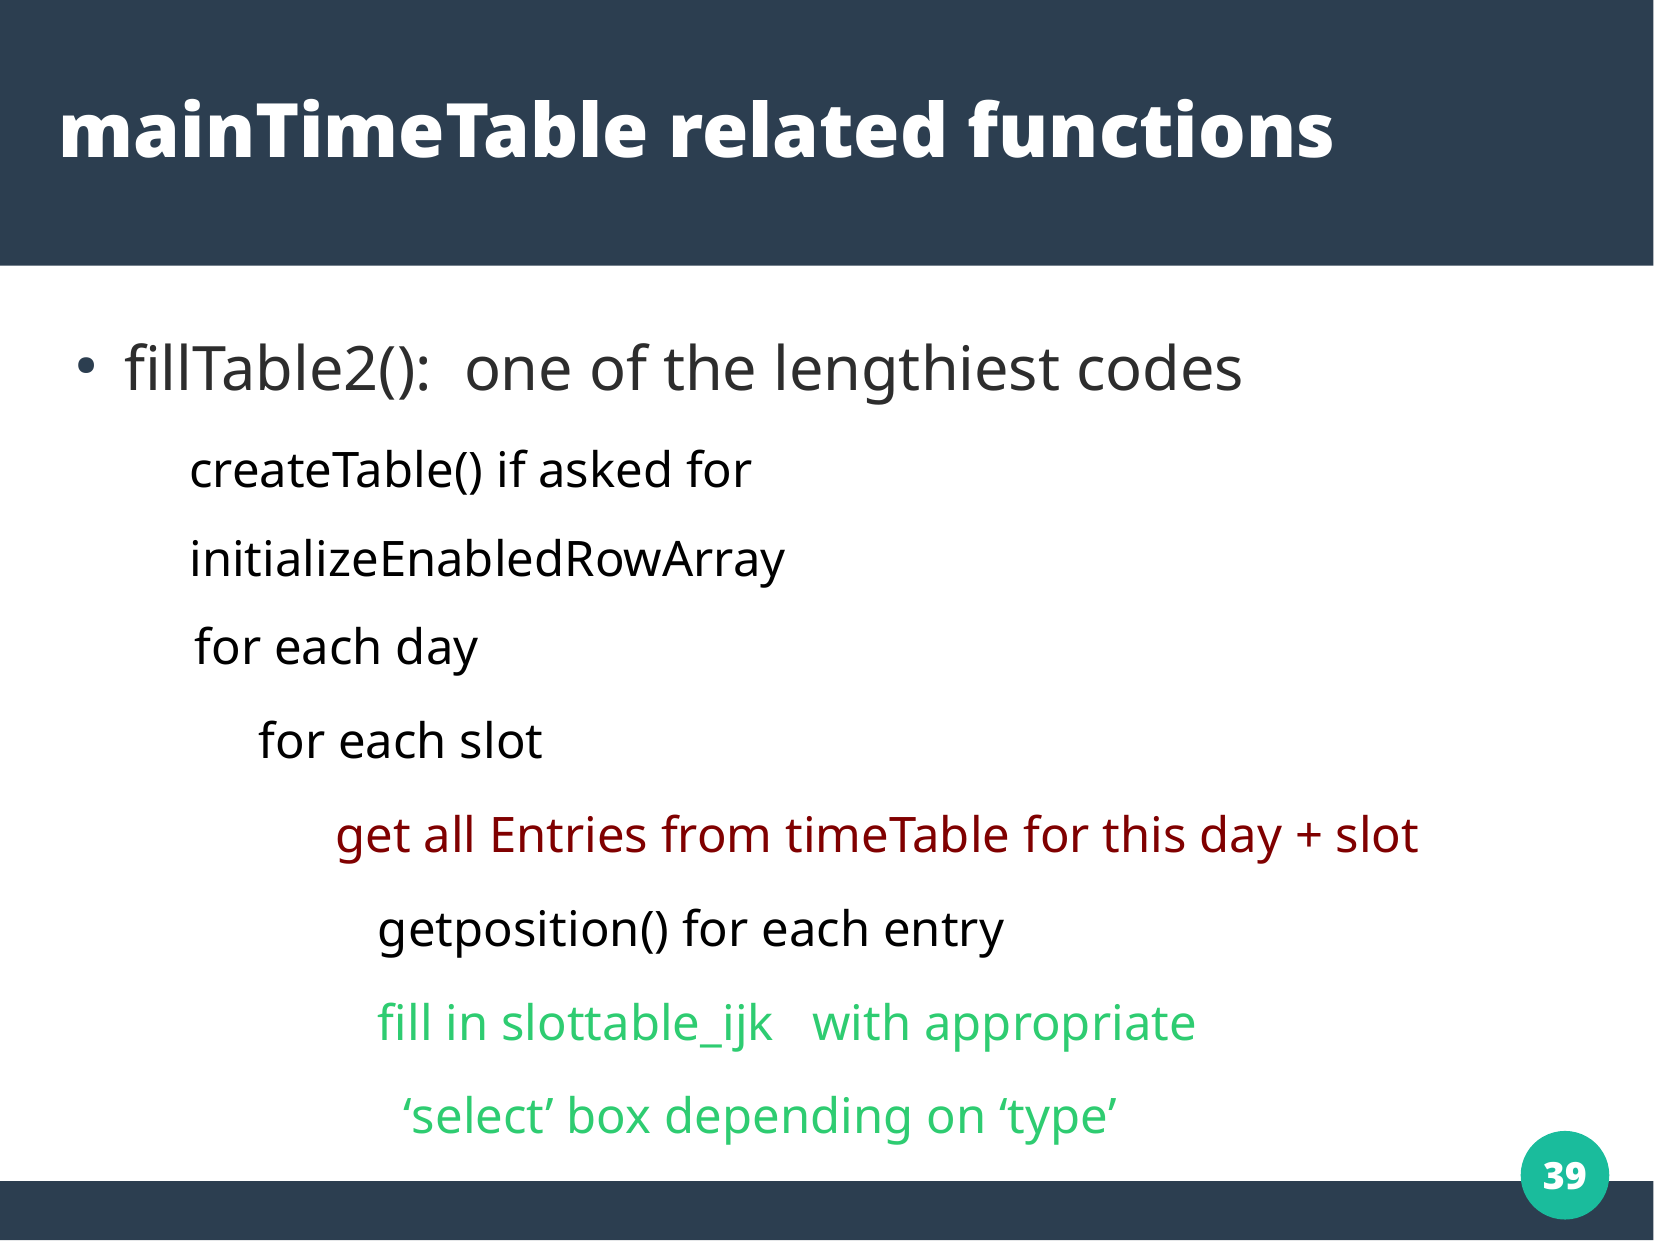

# mainTimeTable related functions
fillTable2(): one of the lengthiest codes
createTable() if asked for
initializeEnabledRowArray
for each day
 for each slot
 get all Entries from timeTable for this day + slot
 getposition() for each entry
 fill in slottable_ijk with appropriate
 ‘select’ box depending on ‘type’
39